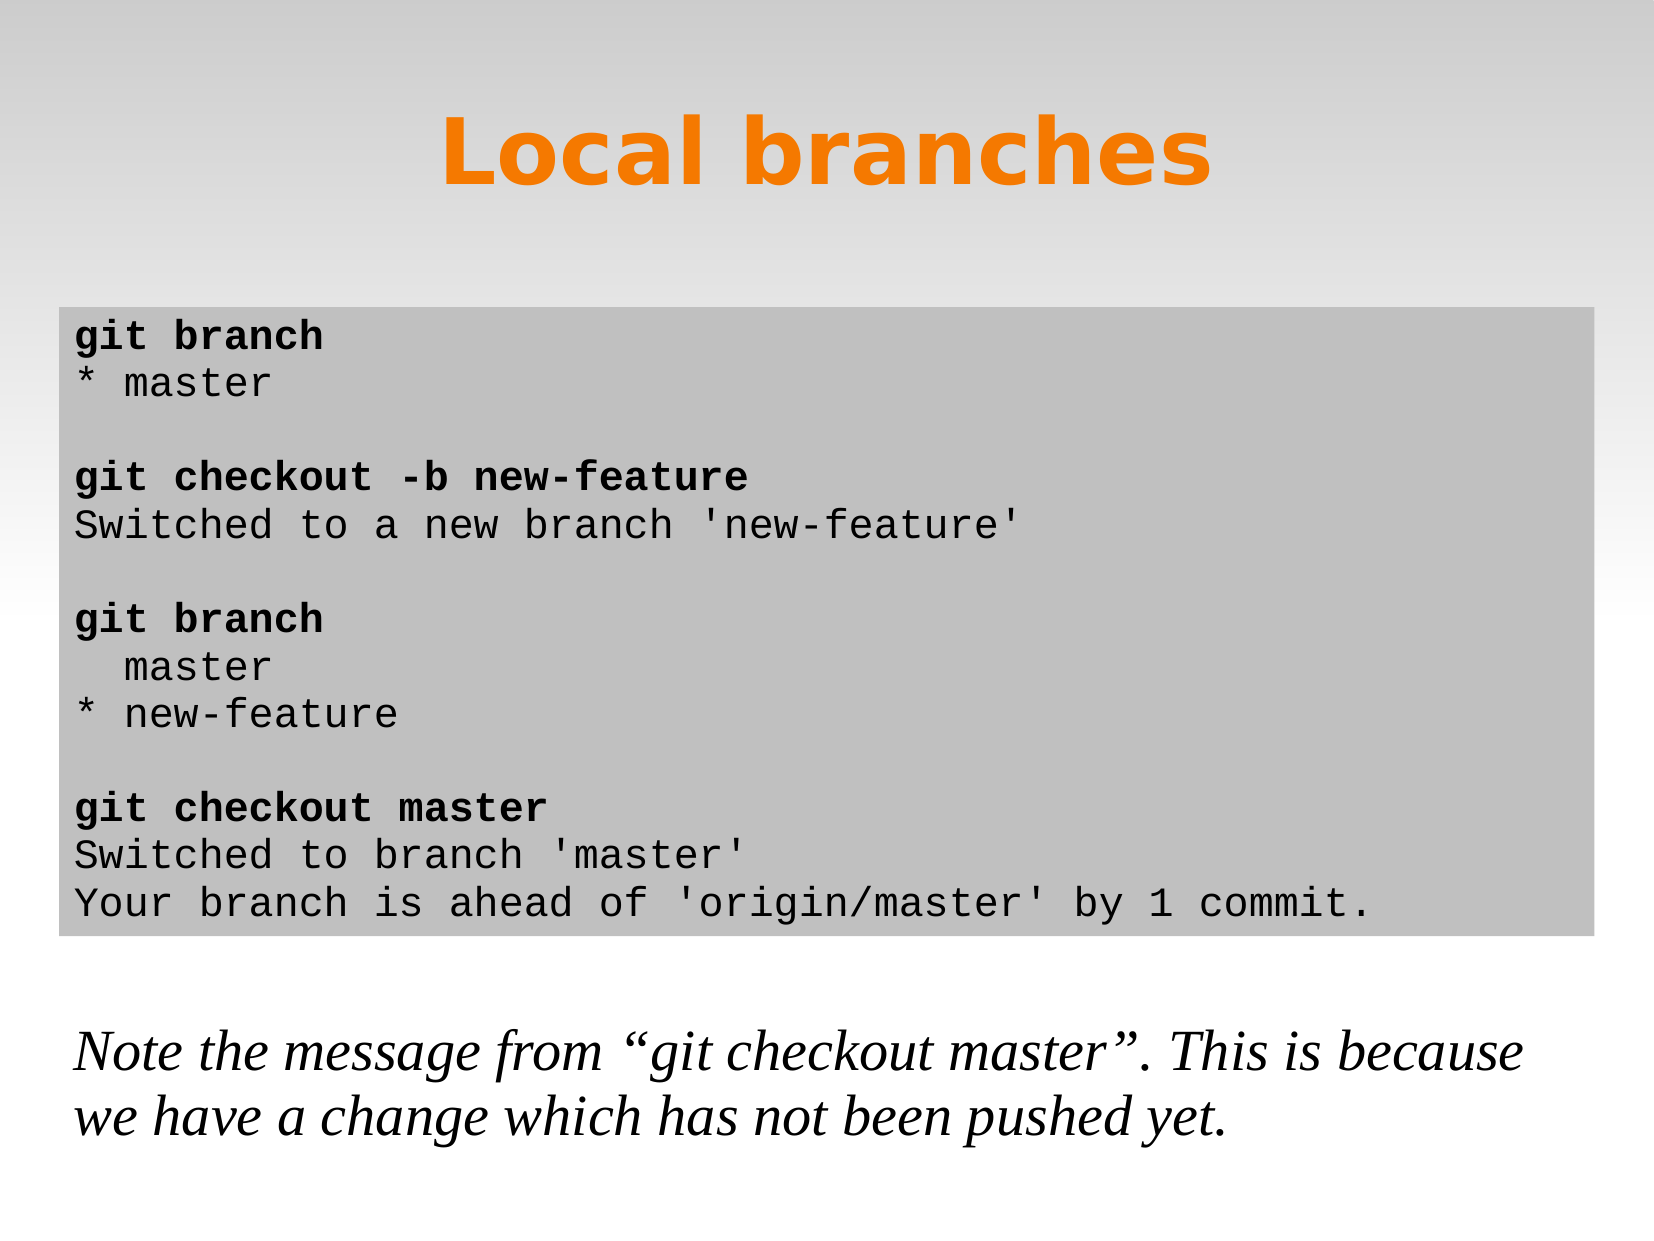

# Local branches
git branch
* master
git checkout -b new-feature
Switched to a new branch 'new-feature'
git branch
 master
* new-feature
git checkout master
Switched to branch 'master'
Your branch is ahead of 'origin/master' by 1 commit.
Note the message from “git checkout master”. This is because we have a change which has not been pushed yet.